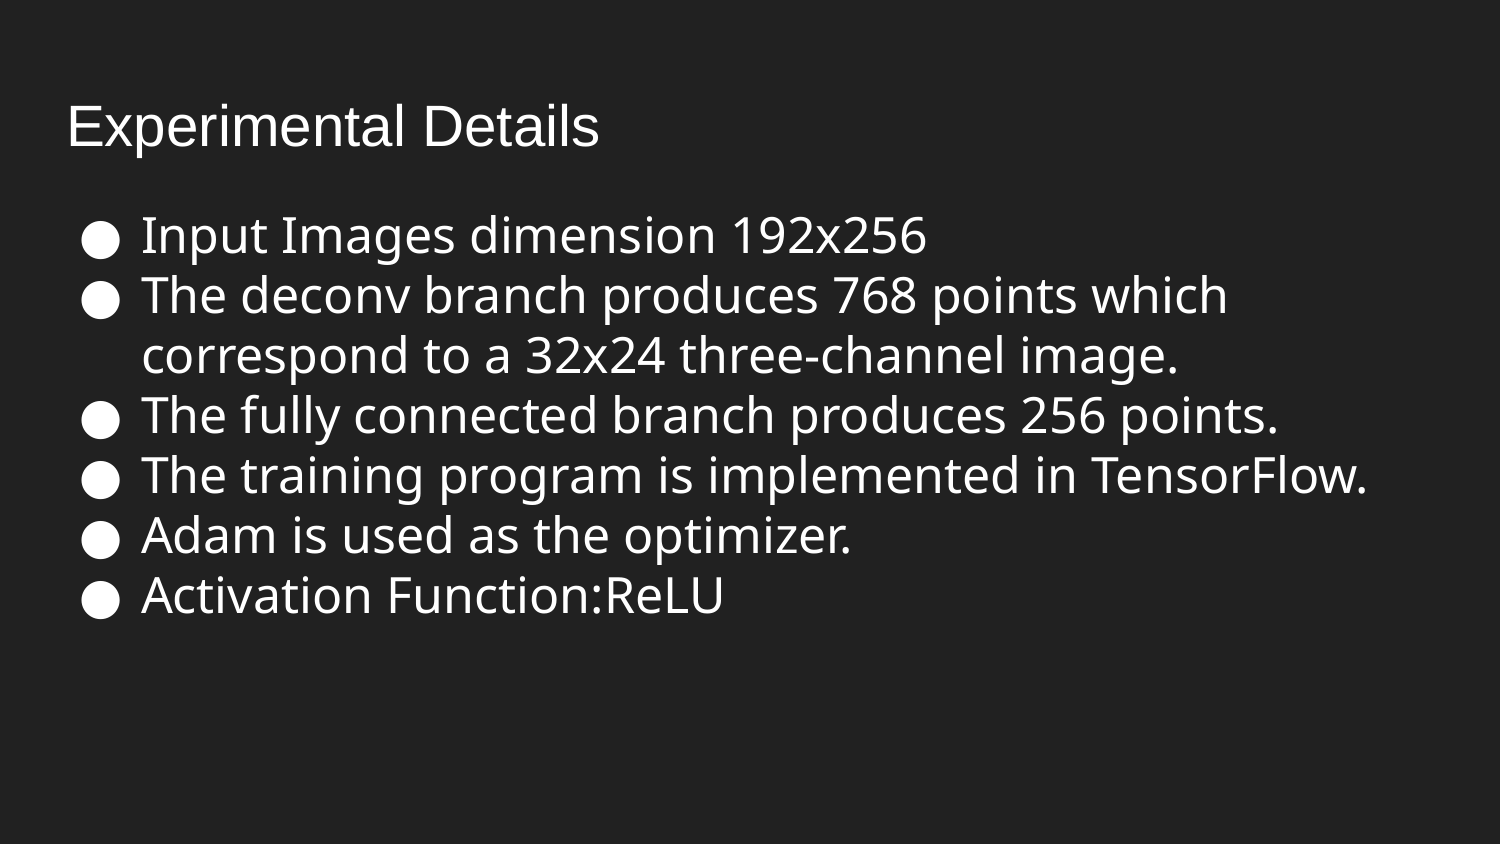

# Experimental Details
Input Images dimension 192x256
The deconv branch produces 768 points which correspond to a 32x24 three-channel image.
The fully connected branch produces 256 points.
The training program is implemented in TensorFlow.
Adam is used as the optimizer.
Activation Function:ReLU